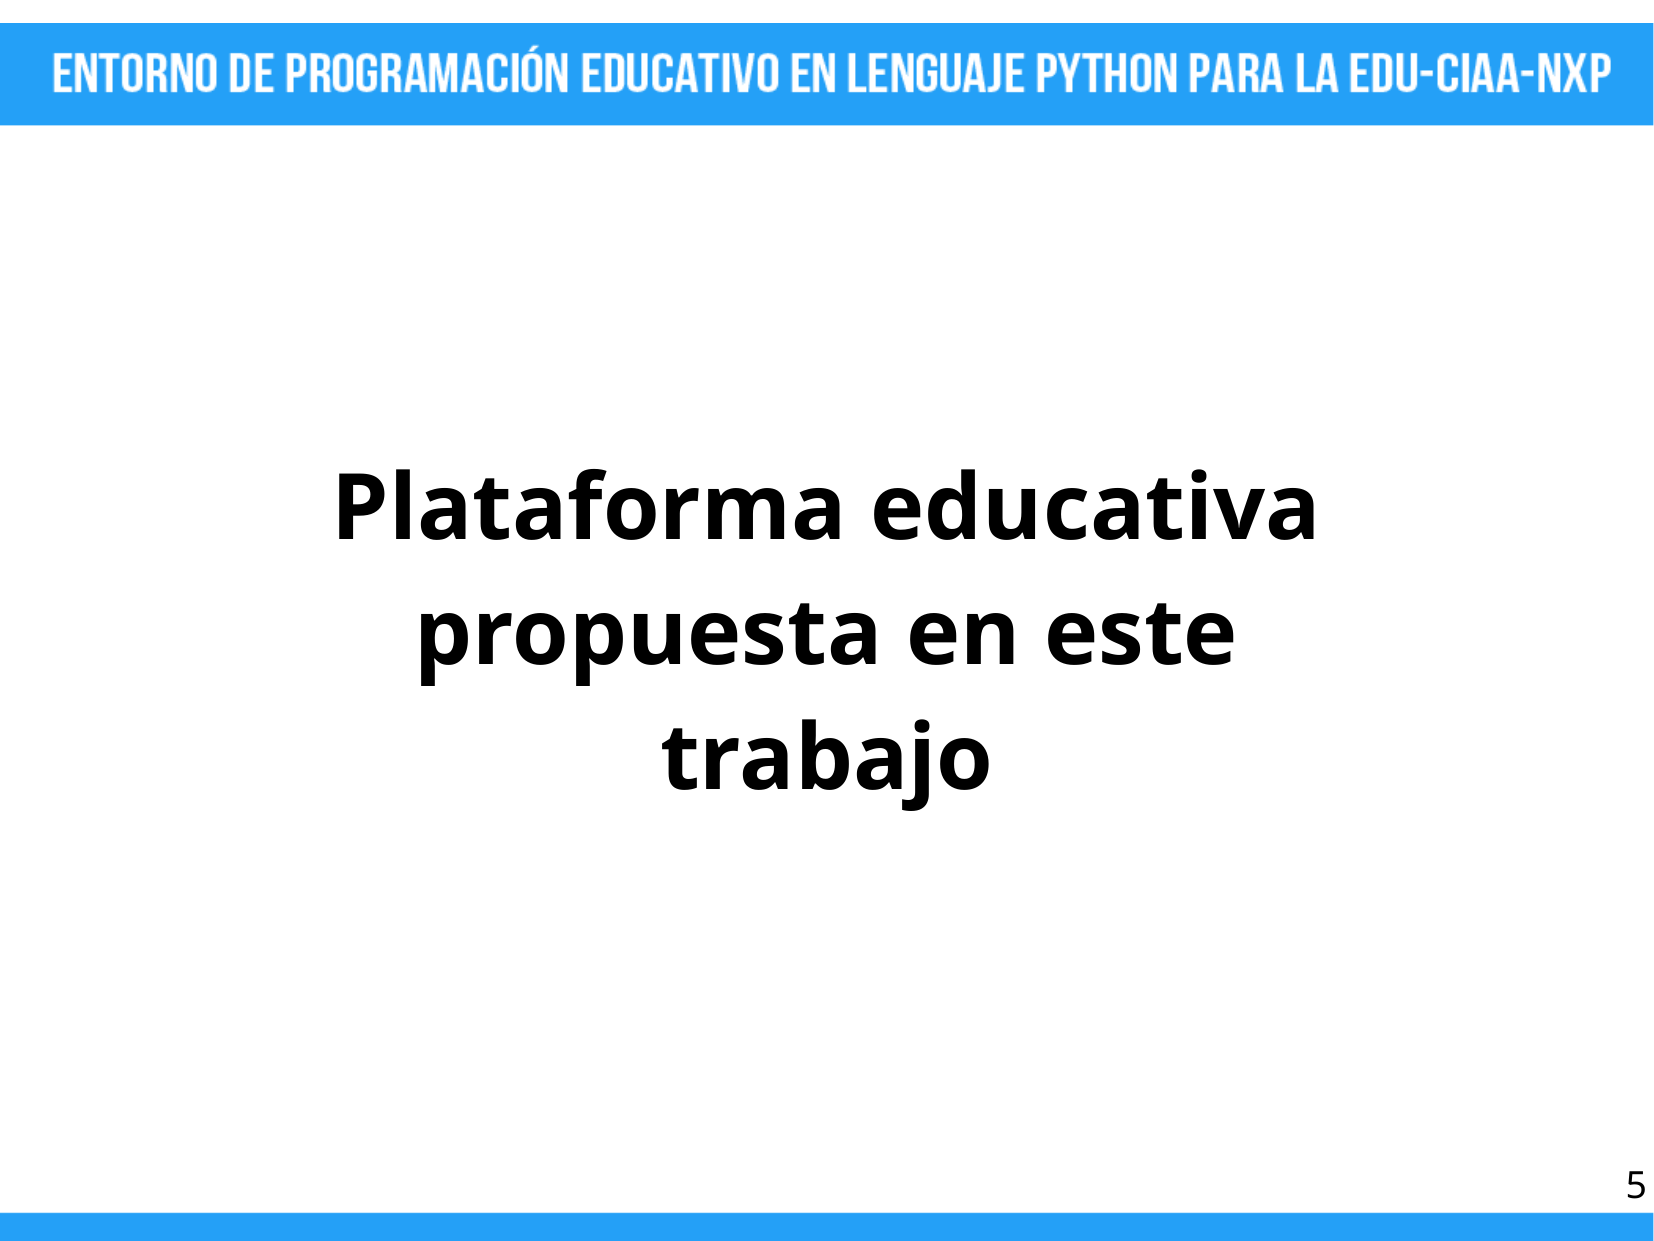

# Plataforma educativa propuesta en este trabajo
5